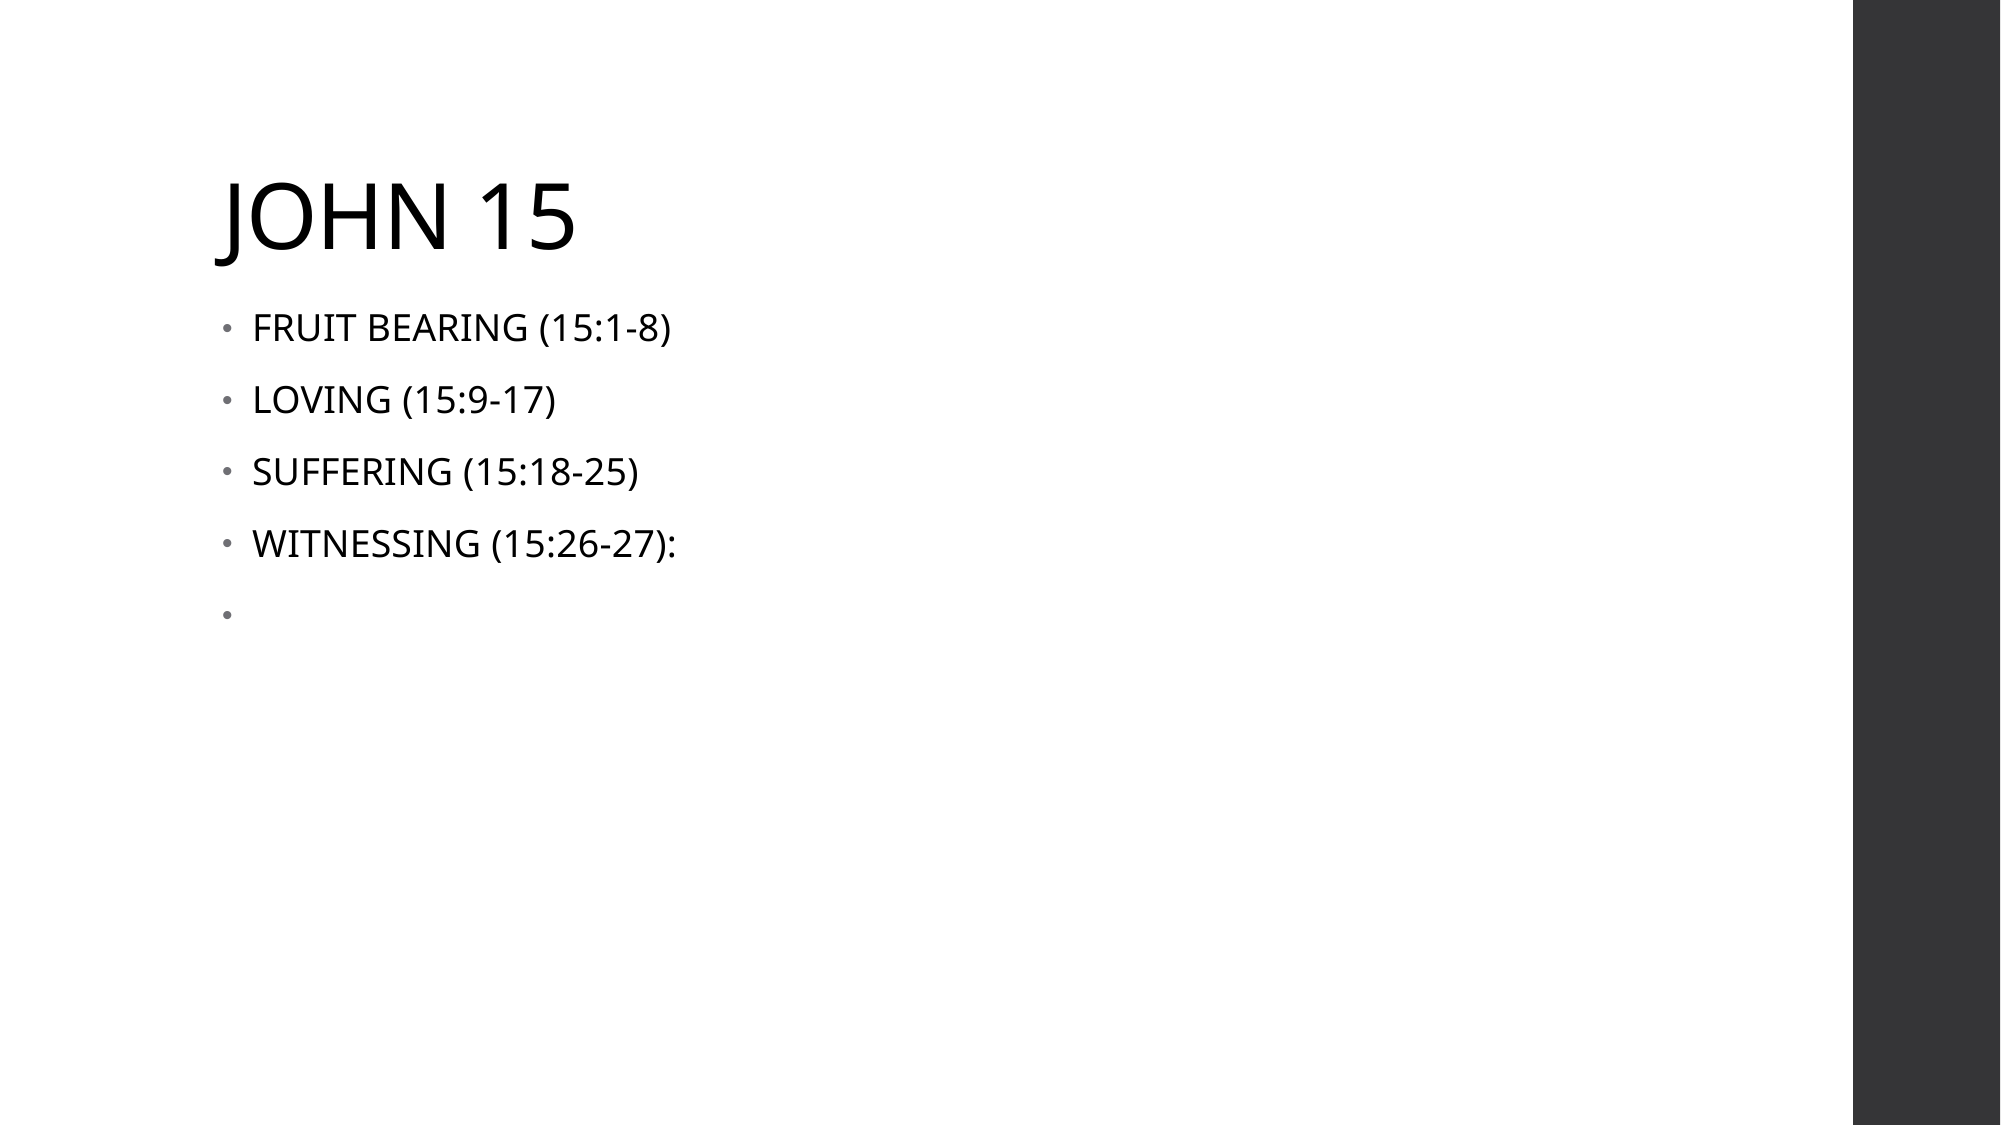

# JOHN 15
FRUIT BEARING (15:1-8)
LOVING (15:9-17)
SUFFERING (15:18-25)
WITNESSING (15:26-27):